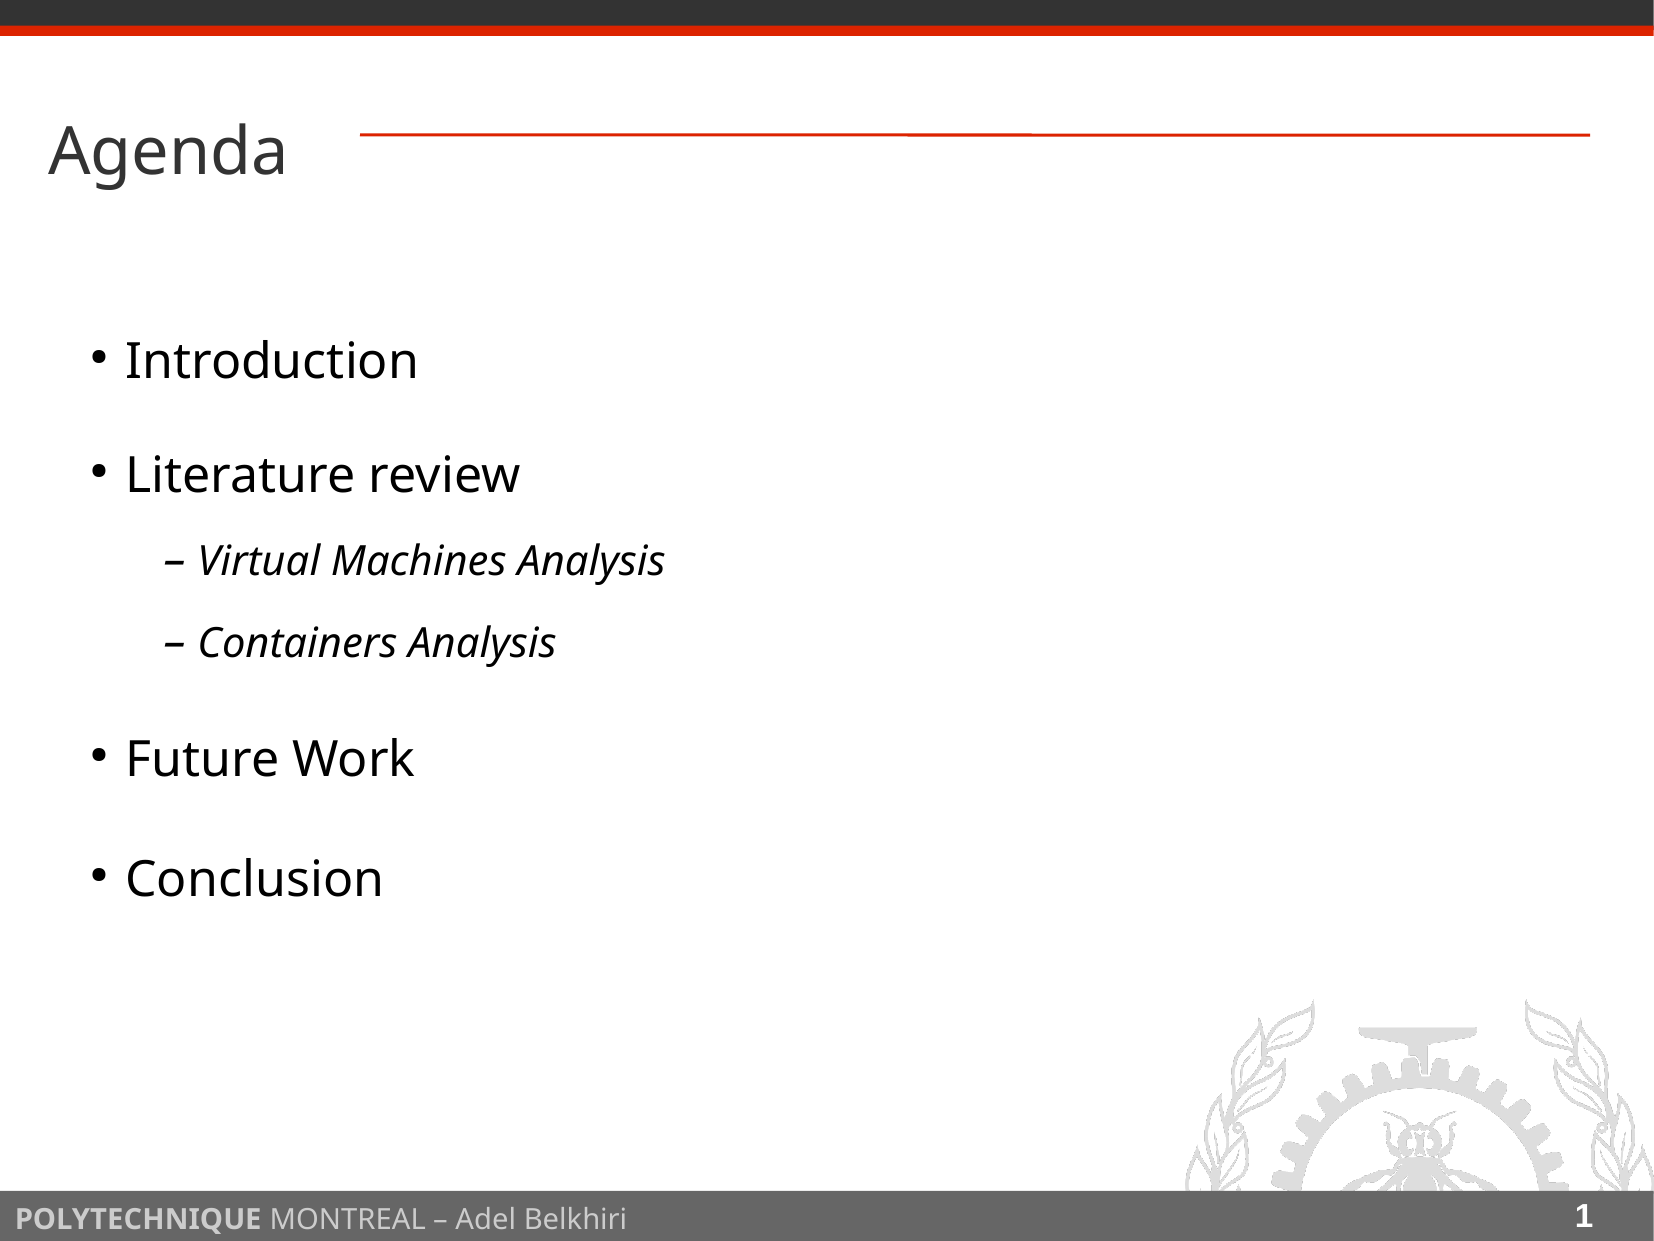

Agenda
Introduction
Literature review
– Virtual Machines Analysis
– Containers Analysis
Future Work
Conclusion
1
POLYTECHNIQUE MONTREAL – Adel Belkhiri